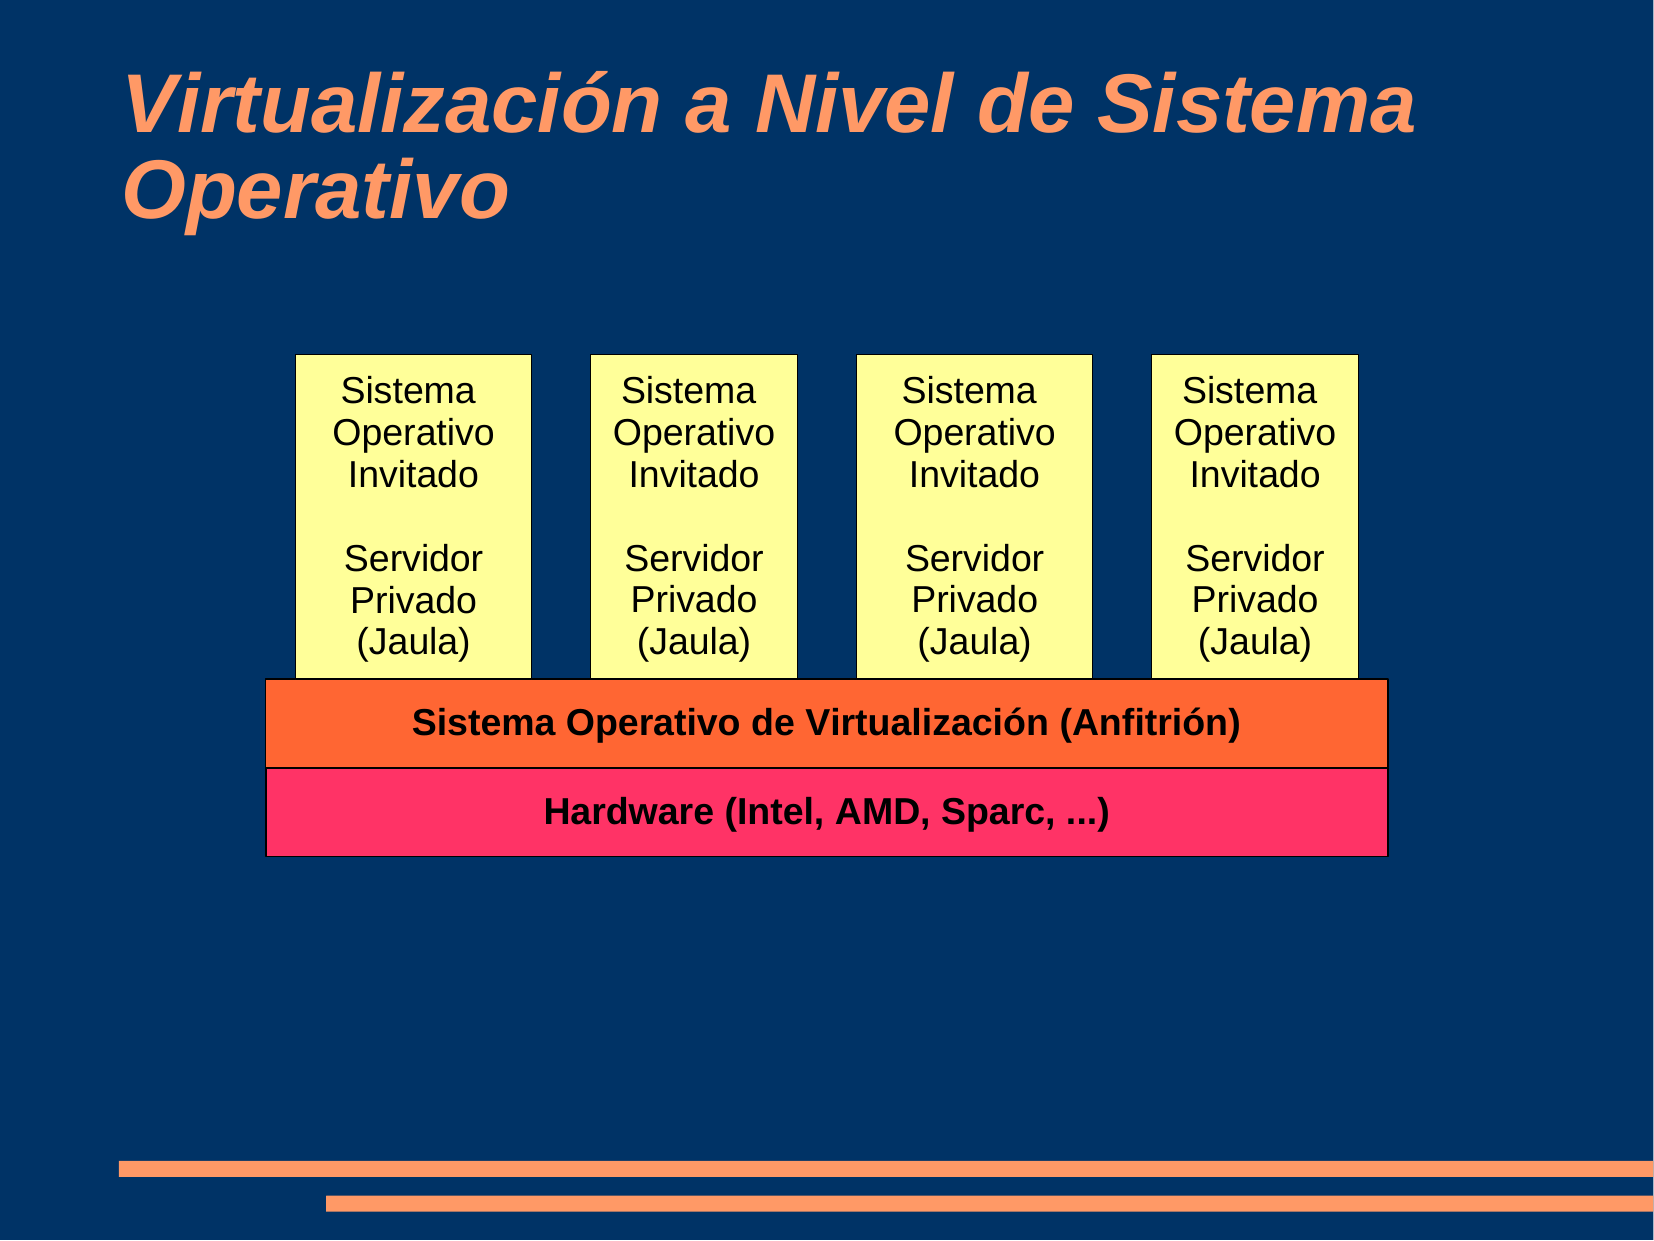

# Virtualización a Nivel de Sistema Operativo
Sistema
Operativo
Invitado
Servidor
Privado
(Jaula)
Sistema
Operativo
Invitado
Servidor
Privado
(Jaula)
Sistema
Operativo
Invitado
Servidor
Privado
(Jaula)
Sistema
Operativo
Invitado
Servidor
Privado
(Jaula)
Sistema Operativo de Virtualización (Anfitrión)
Hardware (Intel, AMD, Sparc, ...)‏